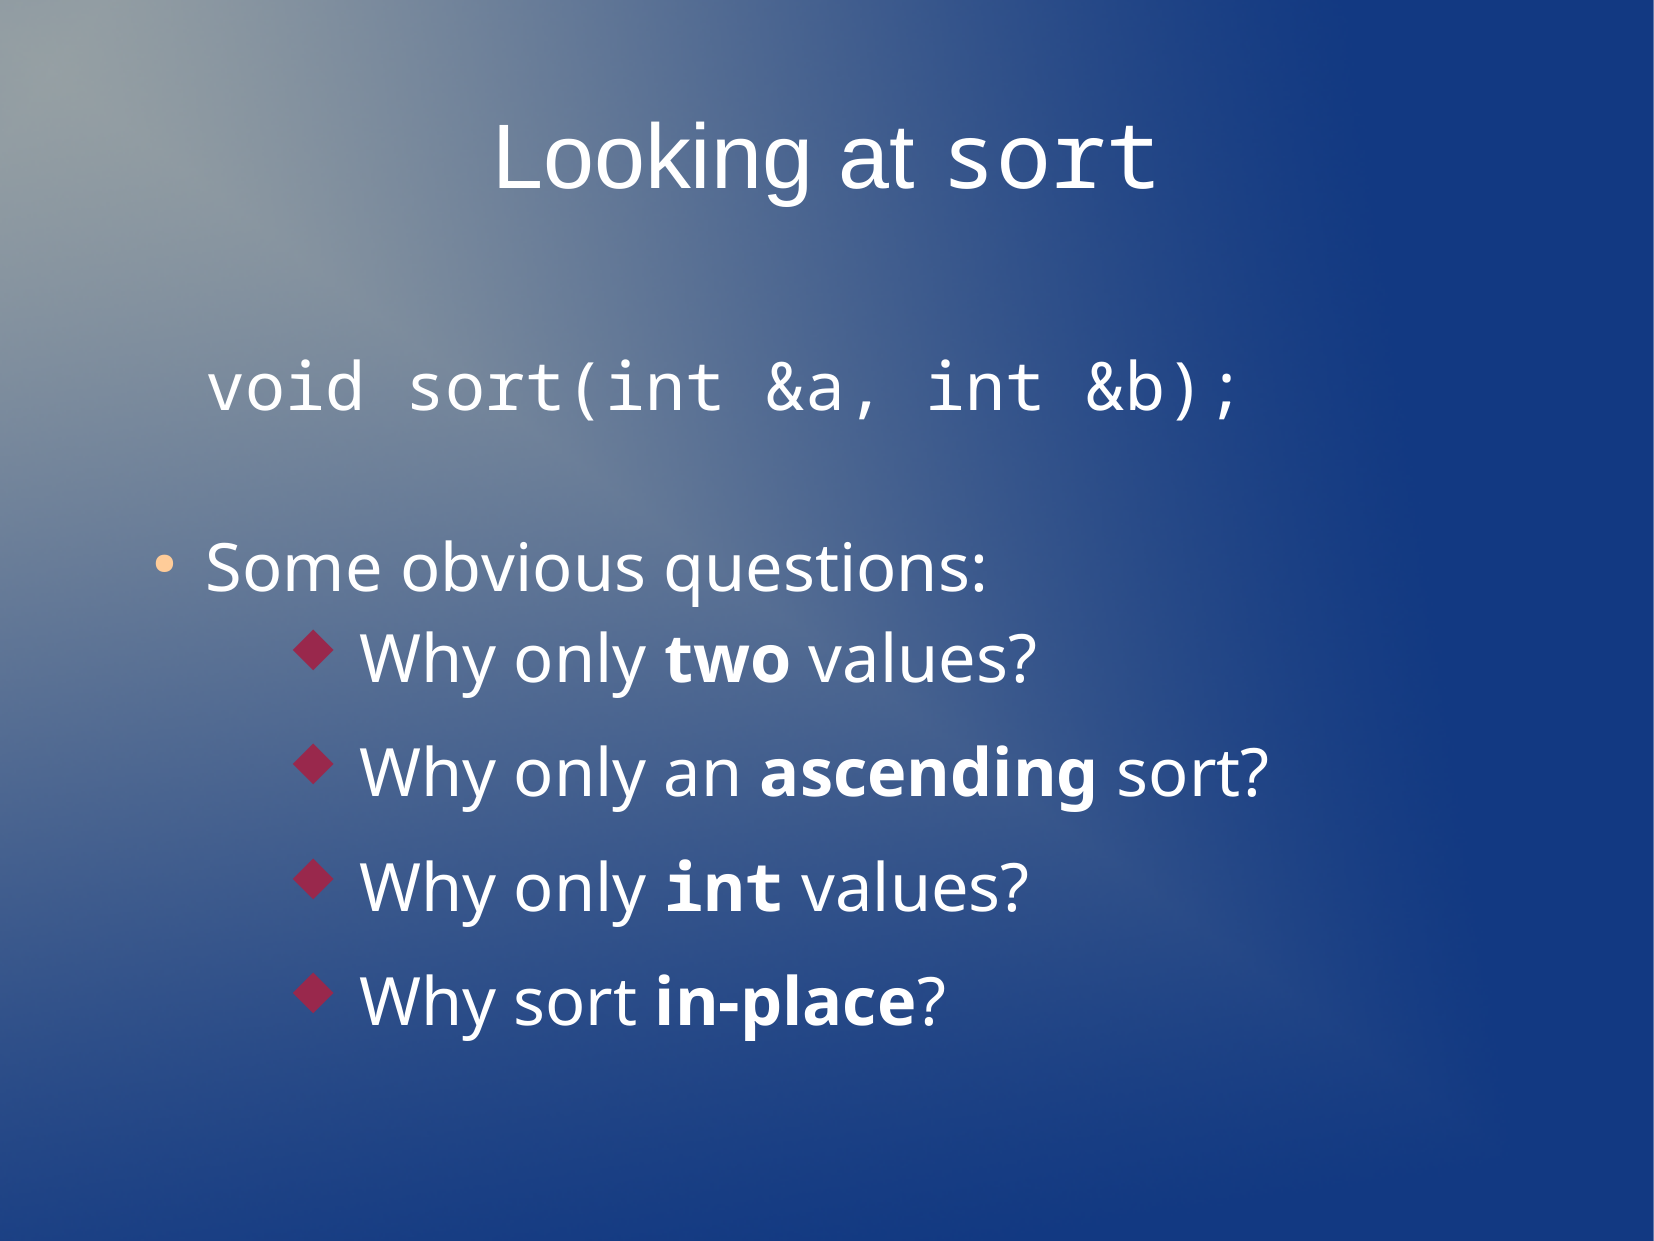

# Looking at sort
void sort(int &a, int &b);
Some obvious questions:
Why only two values?
Why only an ascending sort?
Why only int values?
Why sort in-place?